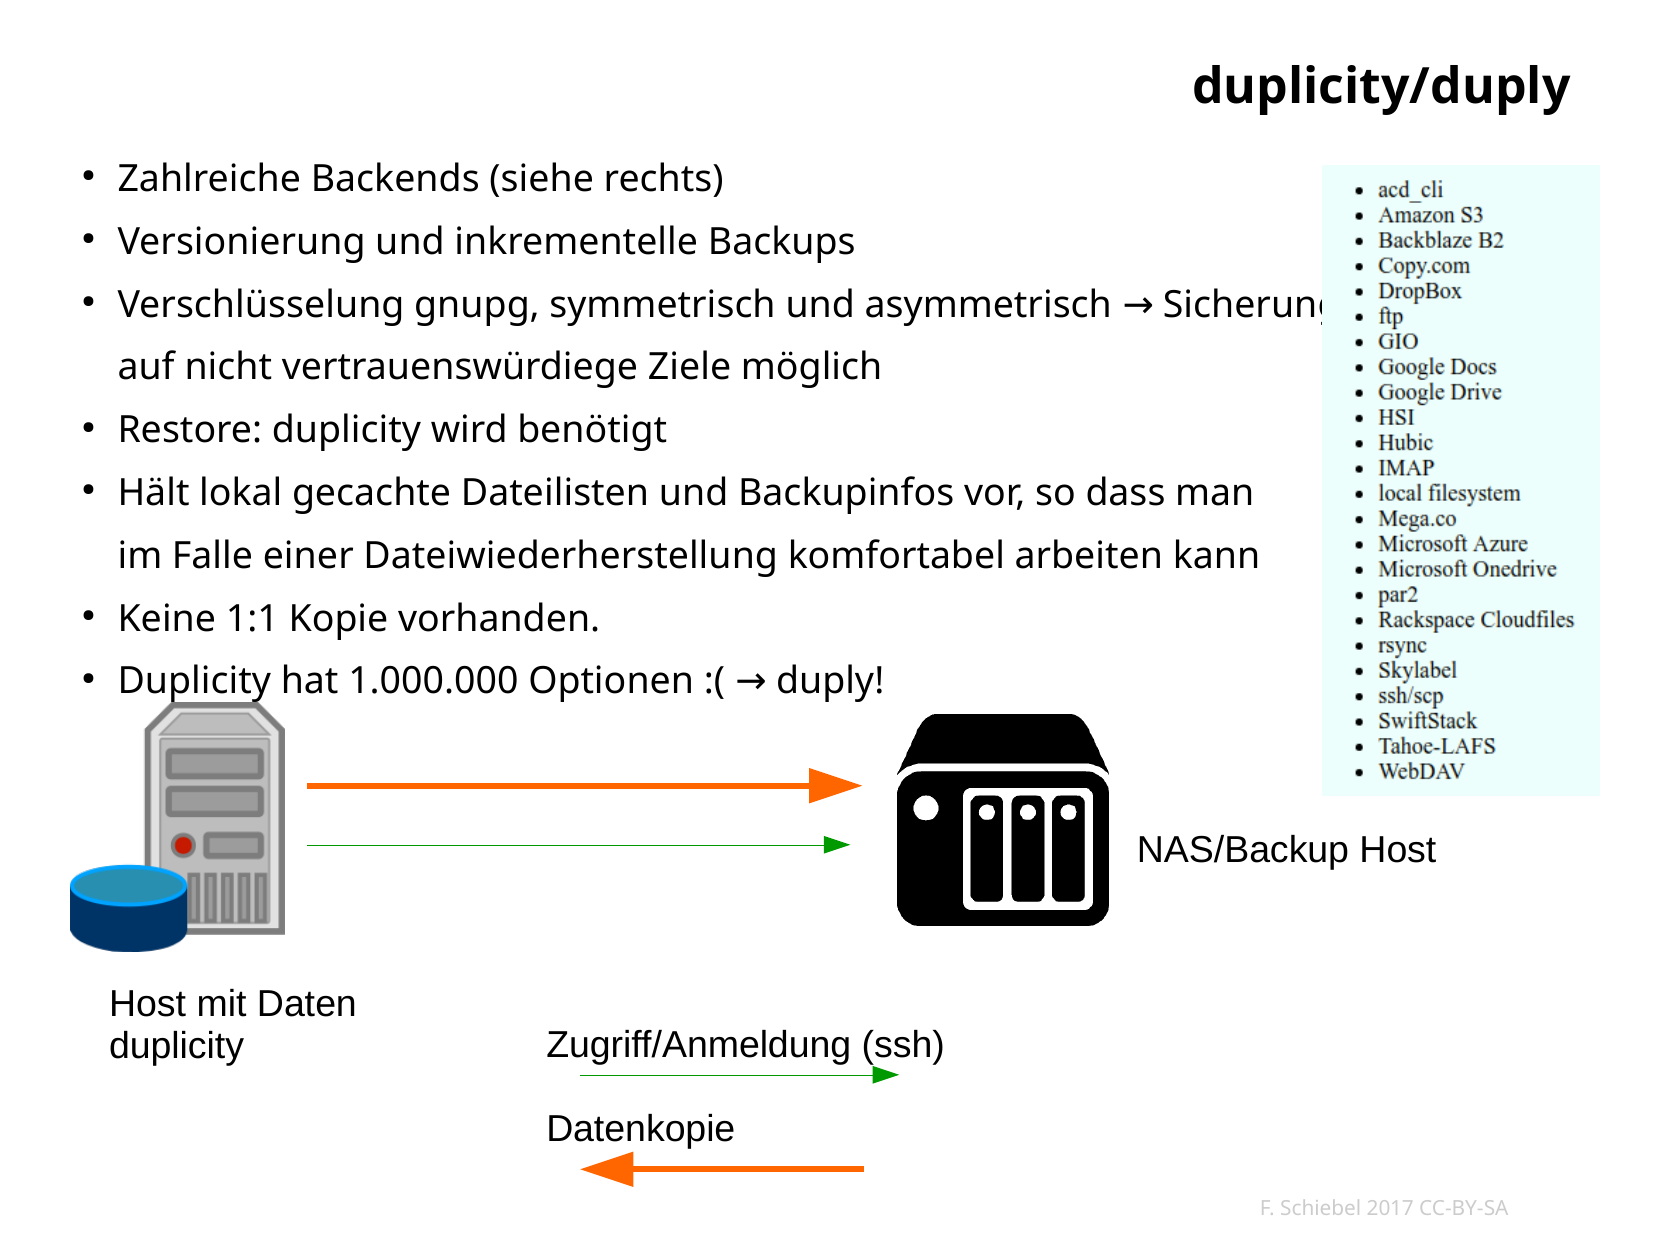

# duplicity/duply
Zahlreiche Backends (siehe rechts)
Versionierung und inkrementelle Backups
Verschlüsselung gnupg, symmetrisch und asymmetrisch → Sicherungen
auf nicht vertrauenswürdiege Ziele möglich
Restore: duplicity wird benötigt
Hält lokal gecachte Dateilisten und Backupinfos vor, so dass man
im Falle einer Dateiwiederherstellung komfortabel arbeiten kann
Keine 1:1 Kopie vorhanden.
Duplicity hat 1.000.000 Optionen :( → duply!
NAS/Backup Host
Host mit Daten
duplicity
Zugriff/Anmeldung (ssh)
Datenkopie